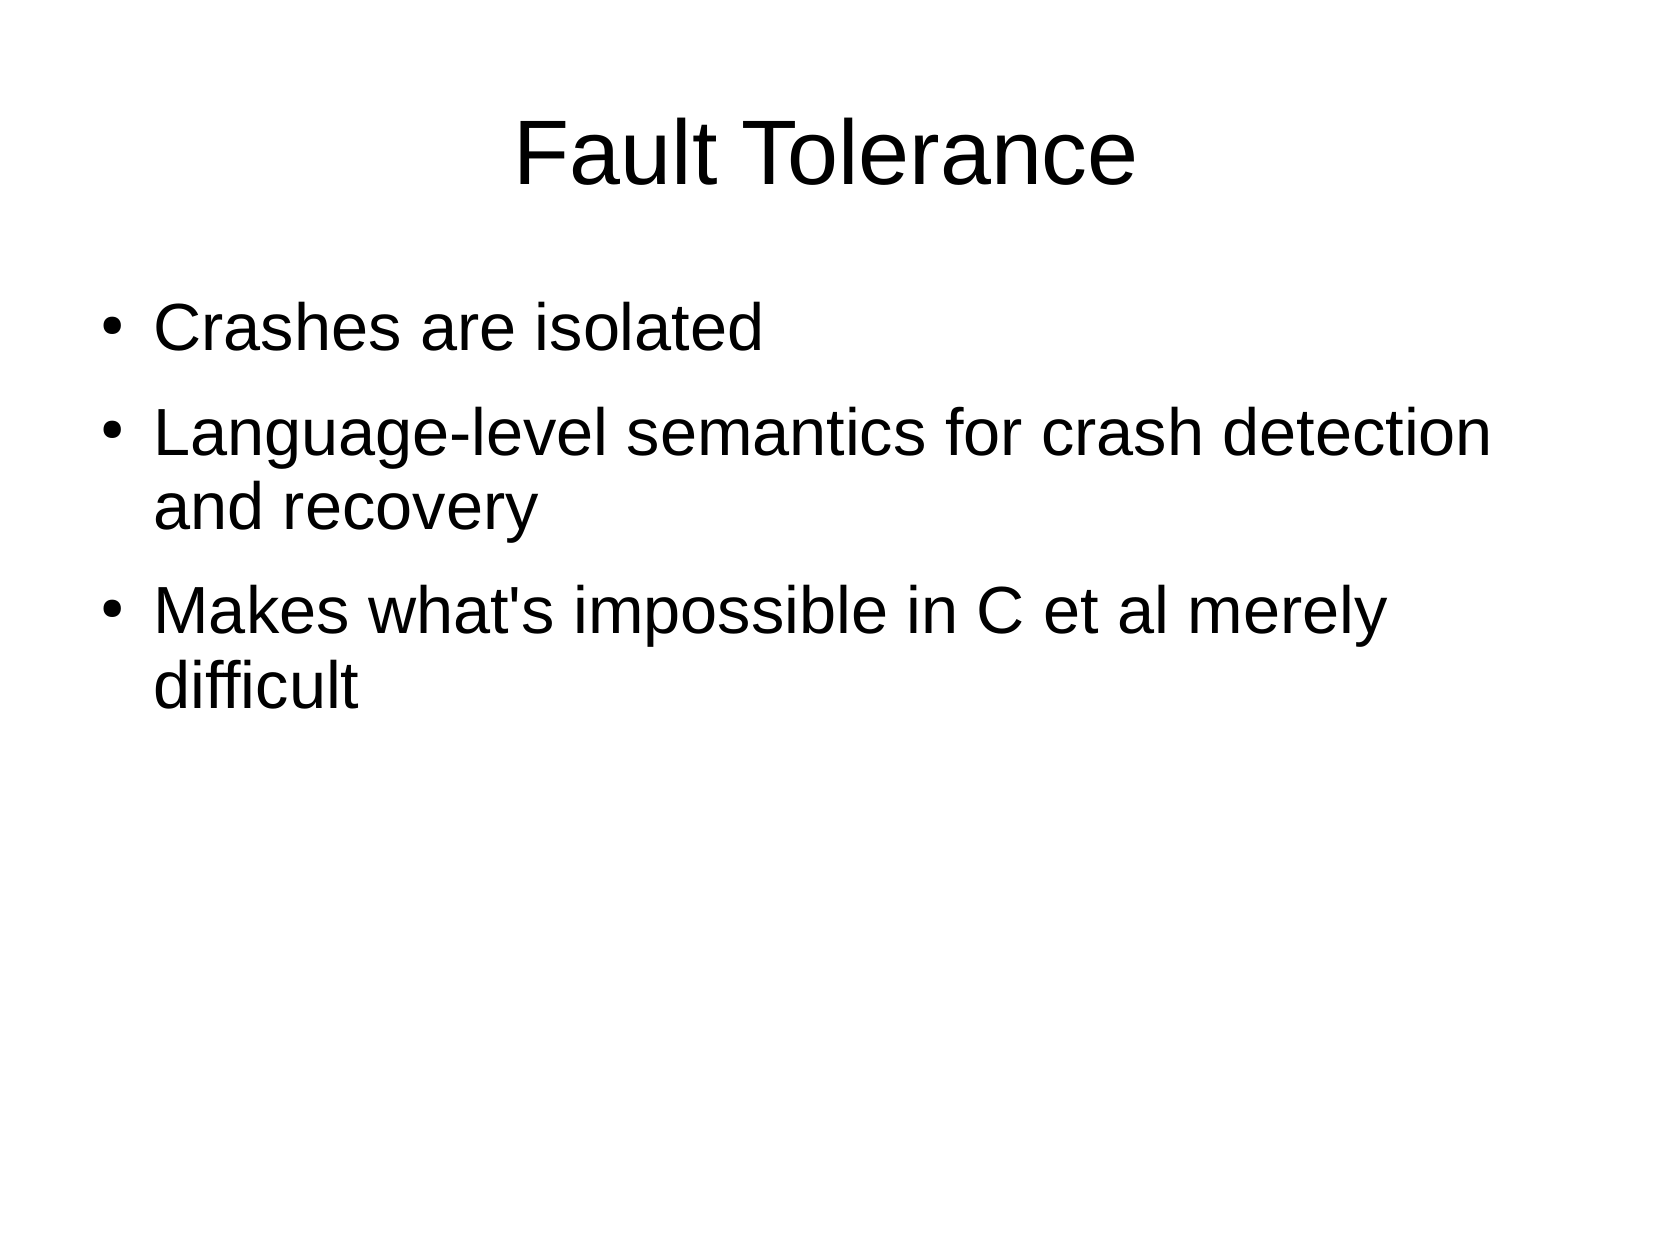

# Fault Tolerance
Crashes are isolated
Language-level semantics for crash detection and recovery
Makes what's impossible in C et al merely difficult